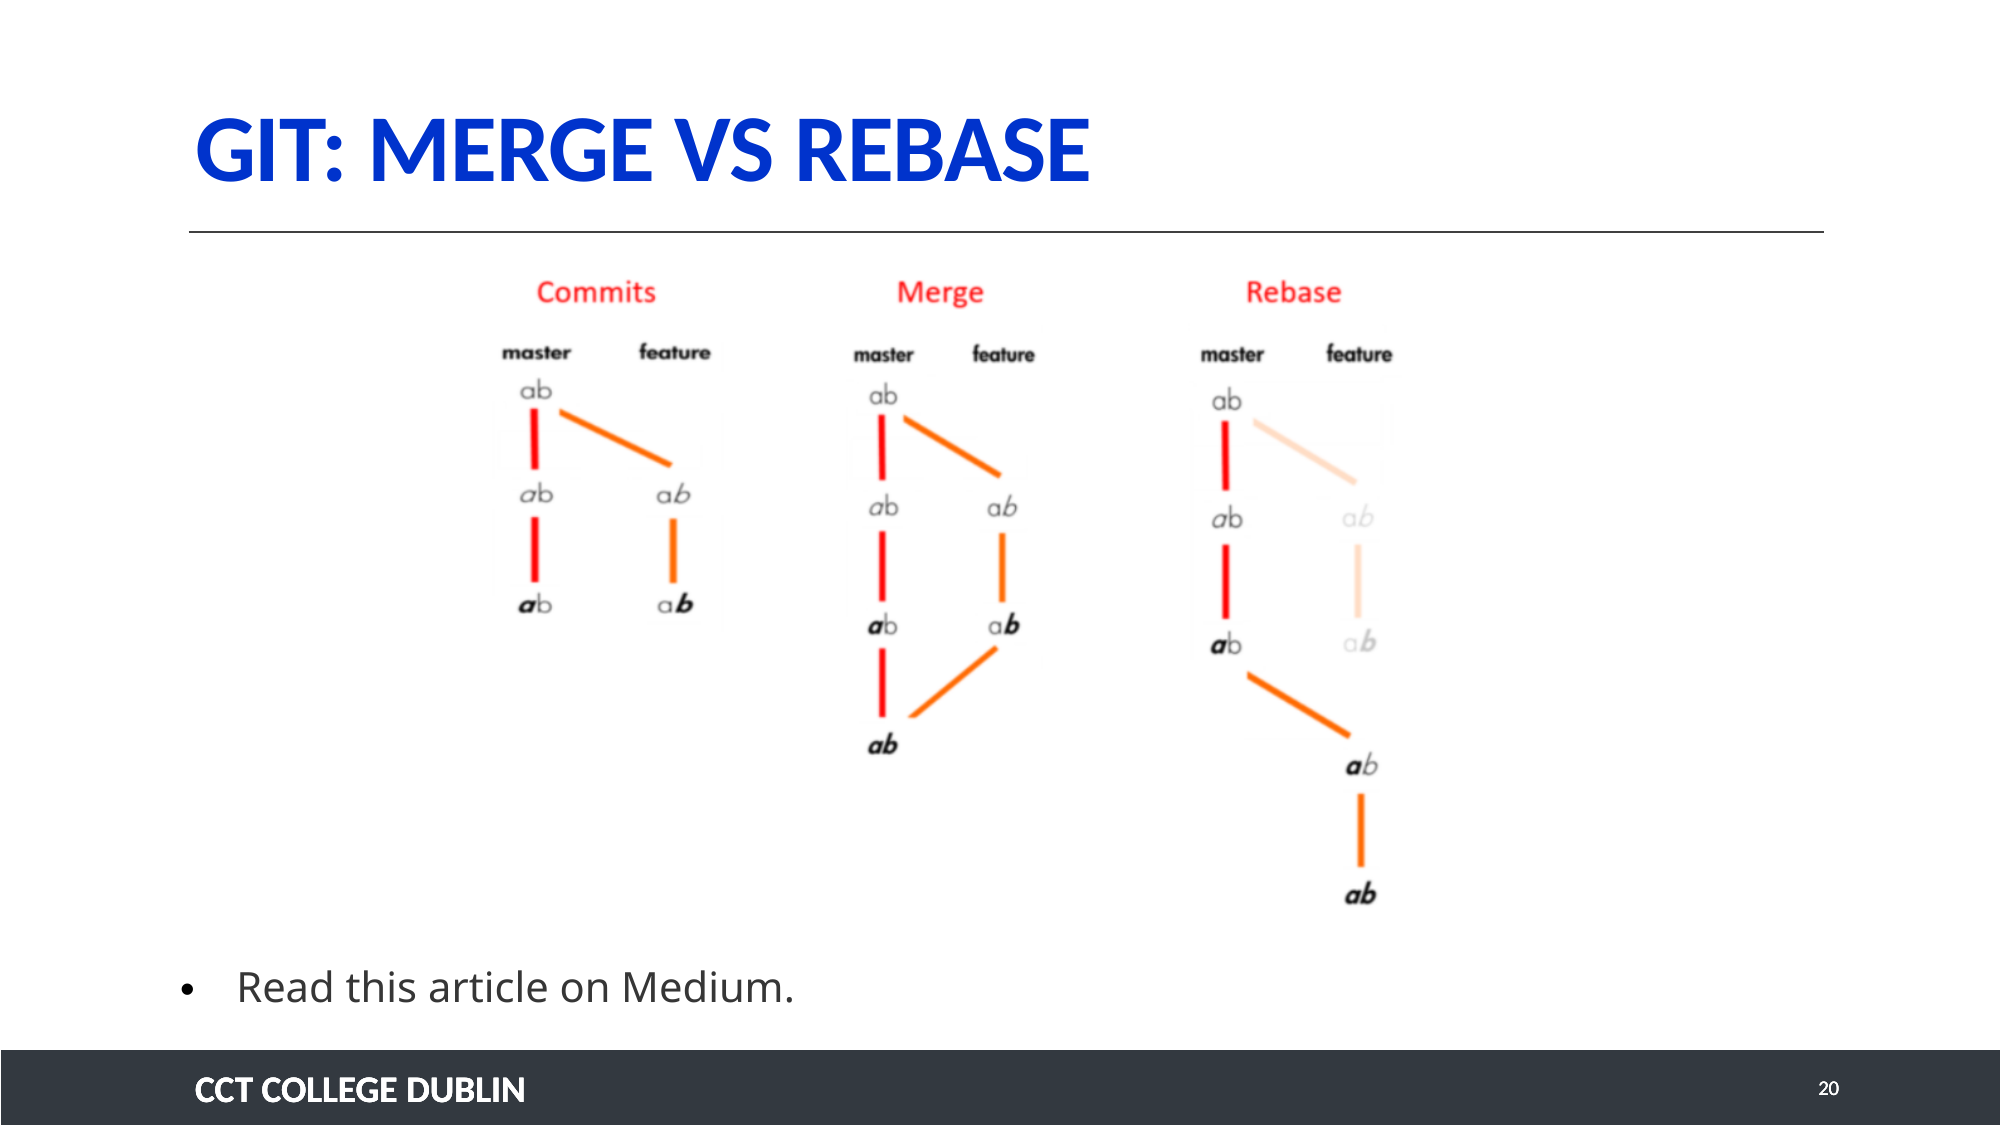

# GIT: MERGE VS REBASE
Read this article on Medium.
CCT COLLEGE DUBLIN
CCT COLLEGE DUBLIN
CCT COLLEGE DUBLIN
20
20
20